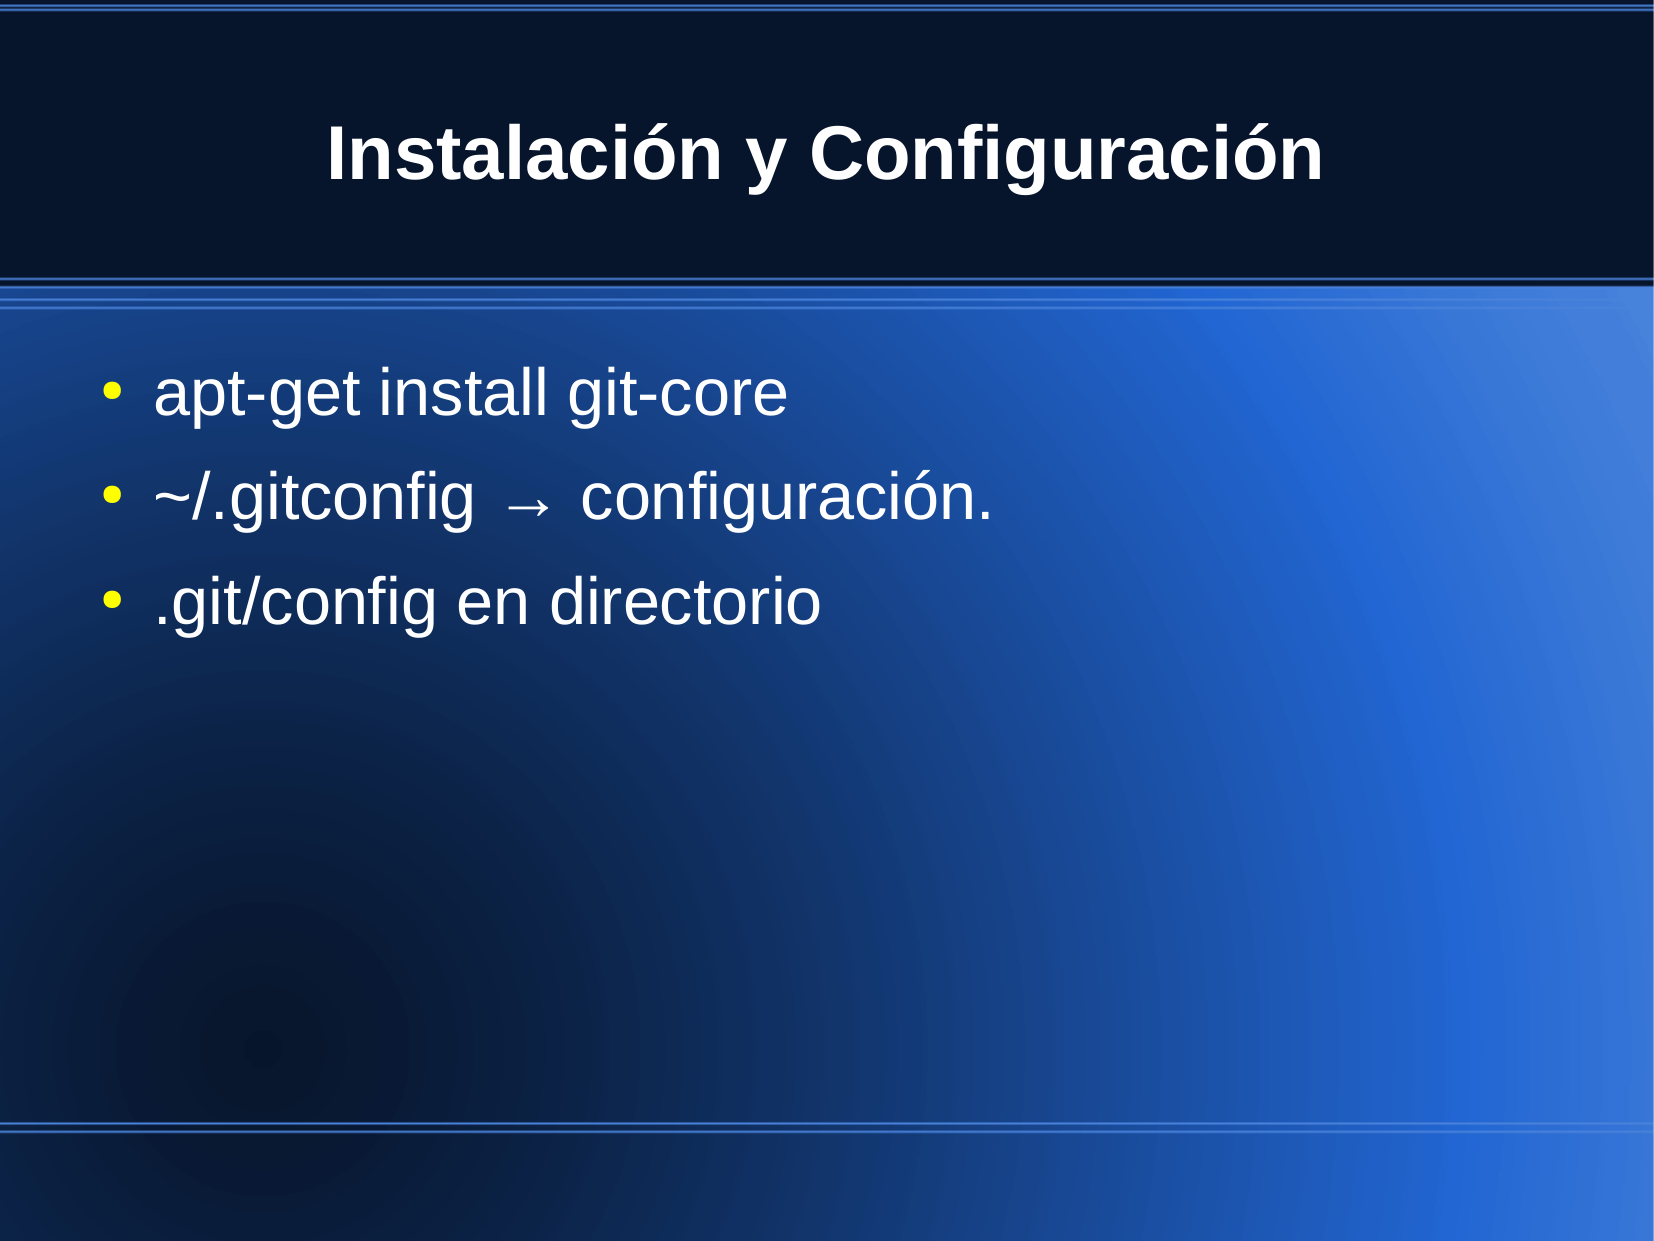

# Instalación y Configuración
apt-get install git-core
~/.gitconfig → configuración.
.git/config en directorio